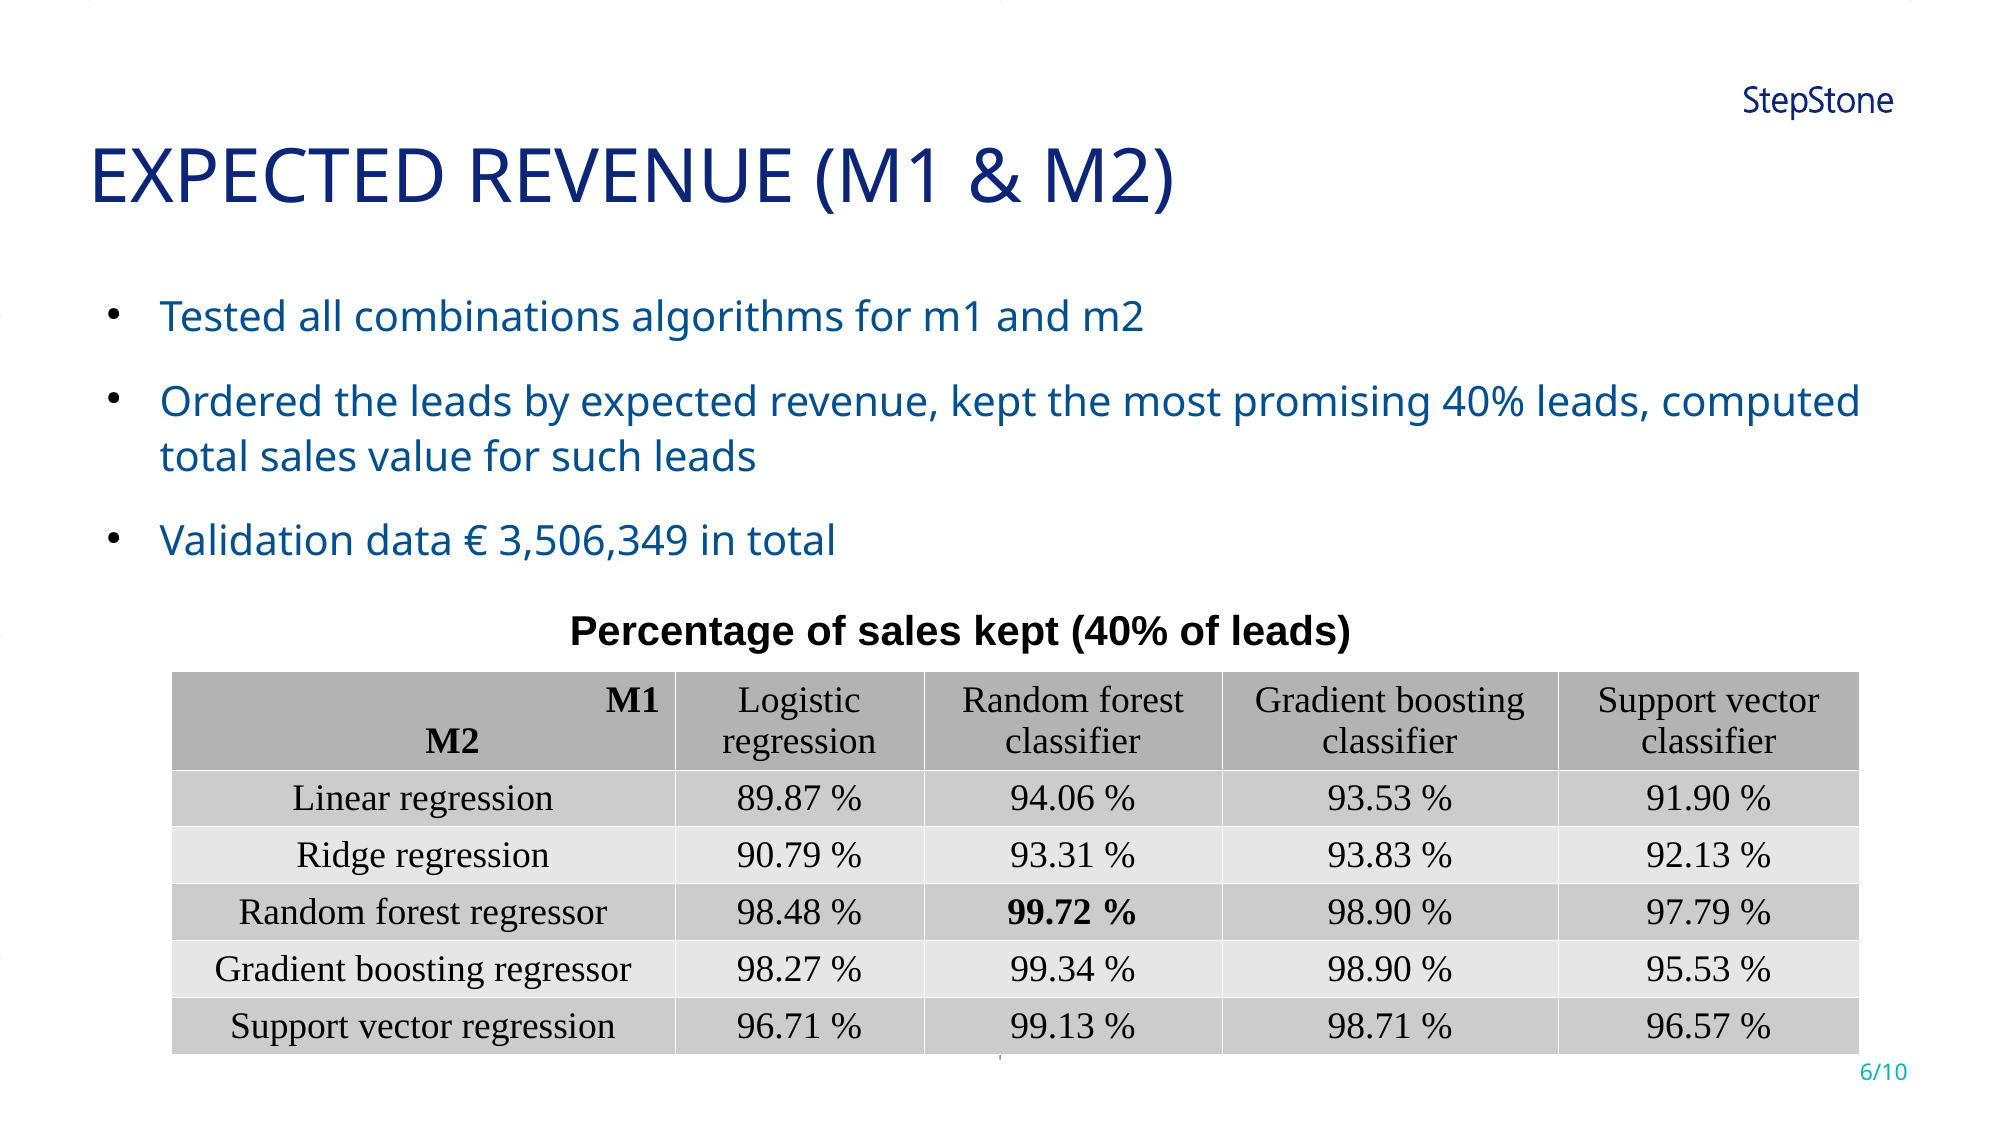

# Expected revenue (M1 & M2)
Tested all combinations algorithms for m1 and m2
Ordered the leads by expected revenue, kept the most promising 40% leads, computed total sales value for such leads
Validation data € 3,506,349 in total
Percentage of sales kept (40% of leads)
| M1 M2 | Logistic regression | Random forest classifier | Gradient boosting classifier | Support vector classifier |
| --- | --- | --- | --- | --- |
| Linear regression | 89.87 % | 94.06 % | 93.53 % | 91.90 % |
| Ridge regression | 90.79 % | 93.31 % | 93.83 % | 92.13 % |
| Random forest regressor | 98.48 % | 99.72 % | 98.90 % | 97.79 % |
| Gradient boosting regressor | 98.27 % | 99.34 % | 98.90 % | 95.53 % |
| Support vector regression | 96.71 % | 99.13 % | 98.71 % | 96.57 % |
6/10